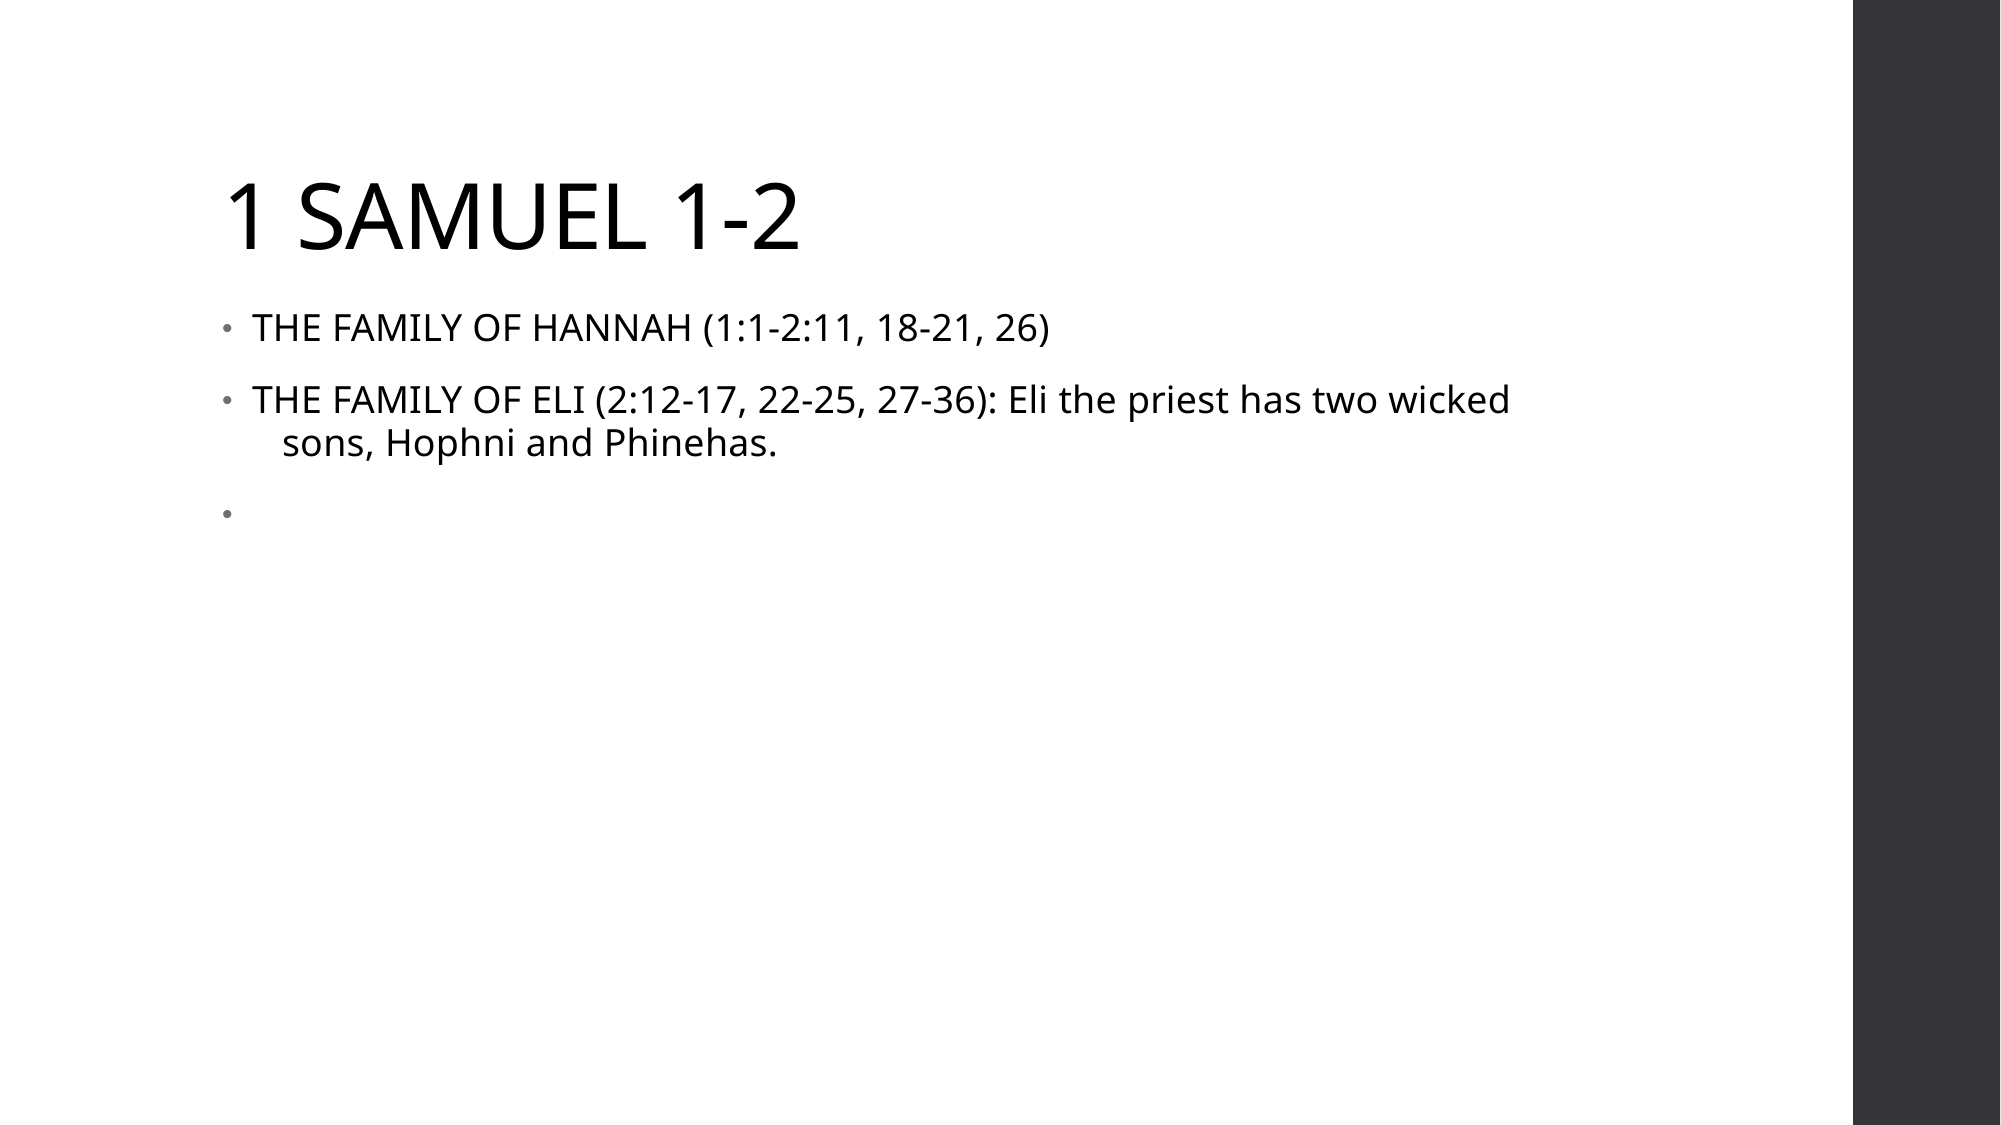

# 1 SAMUEL 1-2
THE FAMILY OF HANNAH (1:1-2:11, 18-21, 26)
THE FAMILY OF ELI (2:12-17, 22-25, 27-36): Eli the priest has two wicked sons, Hophni and Phinehas.